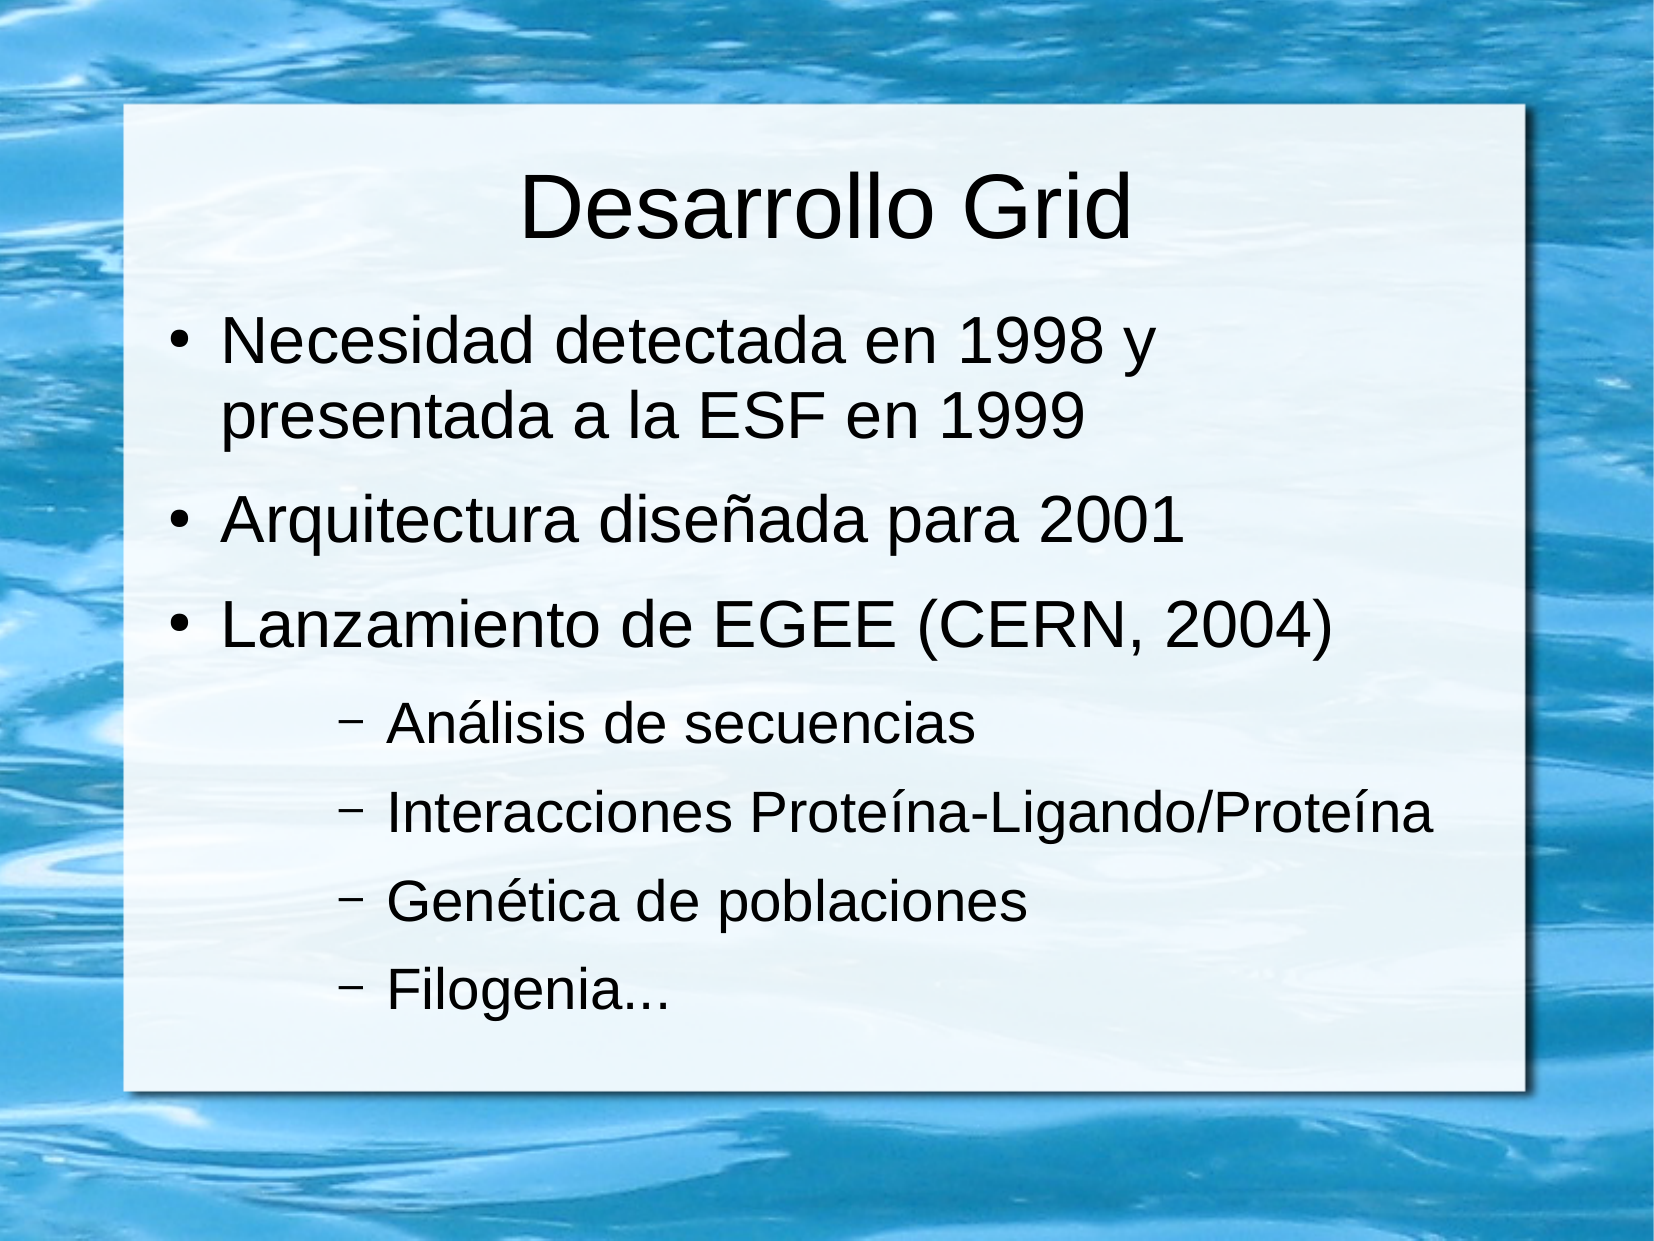

# Desarrollo Grid
Necesidad detectada en 1998 y presentada a la ESF en 1999
Arquitectura diseñada para 2001
Lanzamiento de EGEE (CERN, 2004)
Análisis de secuencias
Interacciones Proteína-Ligando/Proteína
Genética de poblaciones
Filogenia...